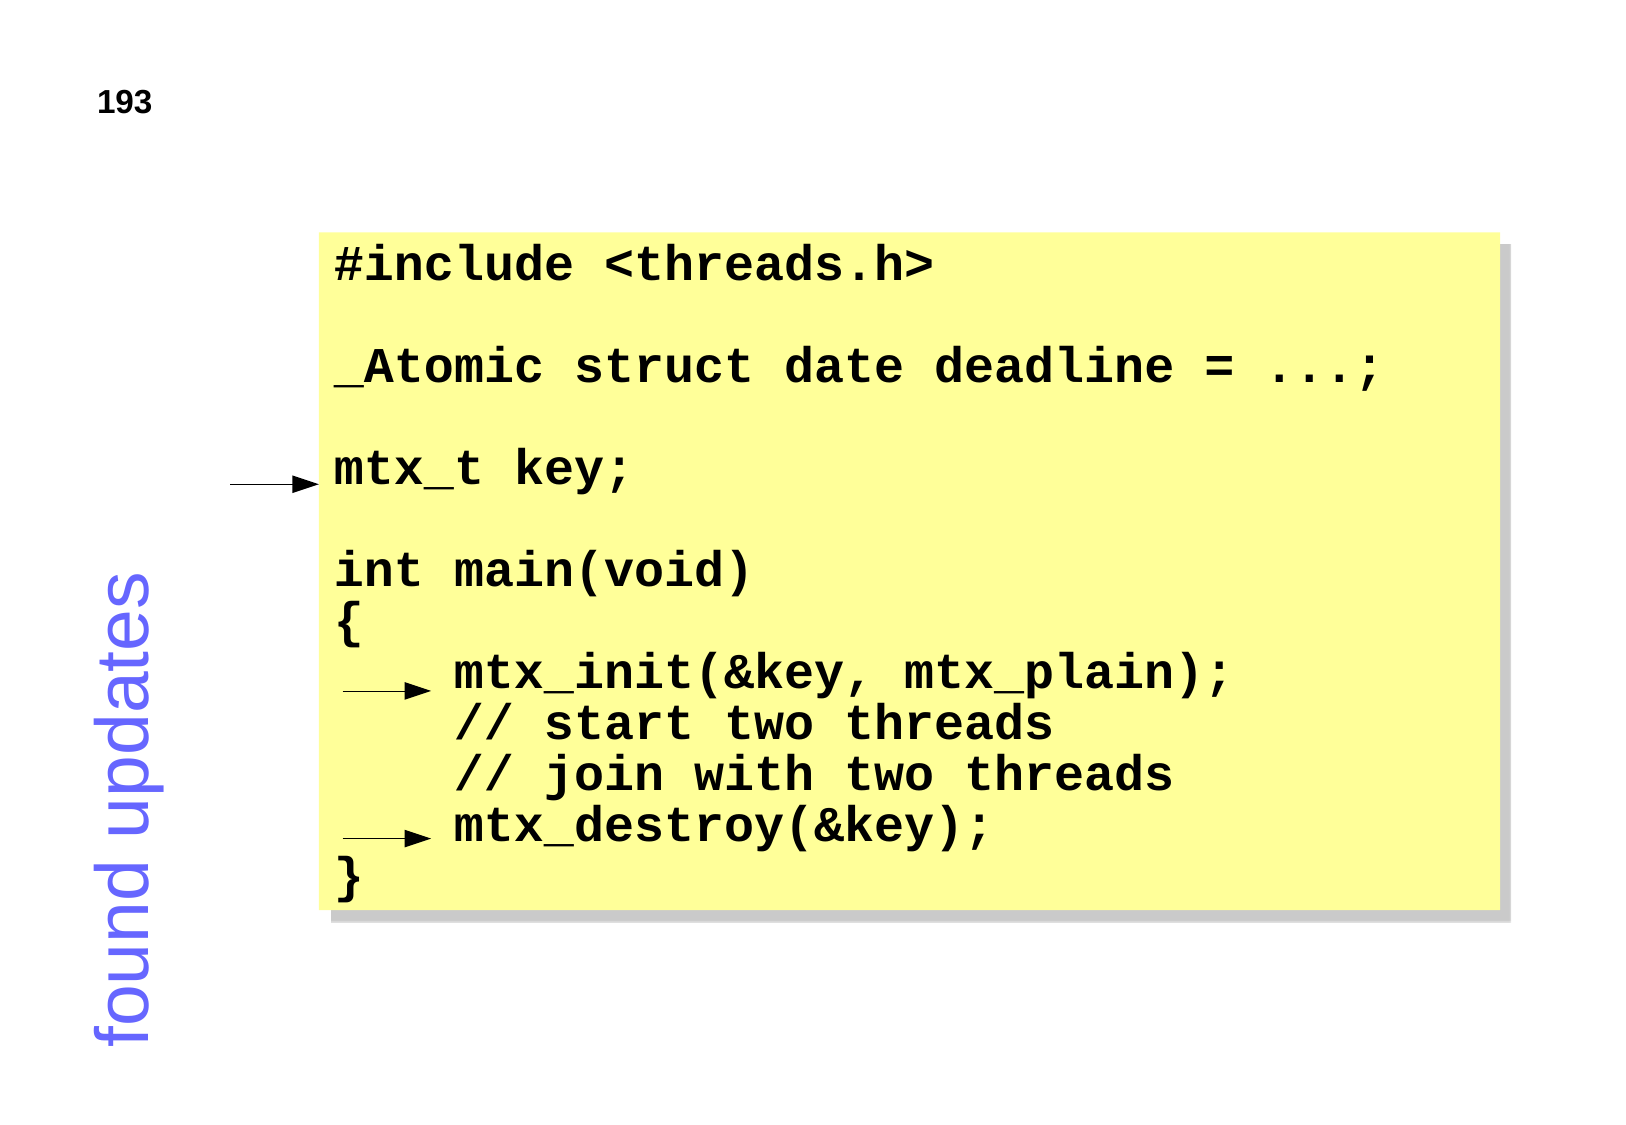

193
#include <threads.h>
_Atomic struct date deadline = ...;
mtx_t key;
int main(void)
{
 mtx_init(&key, mtx_plain);
 // start two threads
 // join with two threads
 mtx_destroy(&key);
}
# found updates
Thread 1